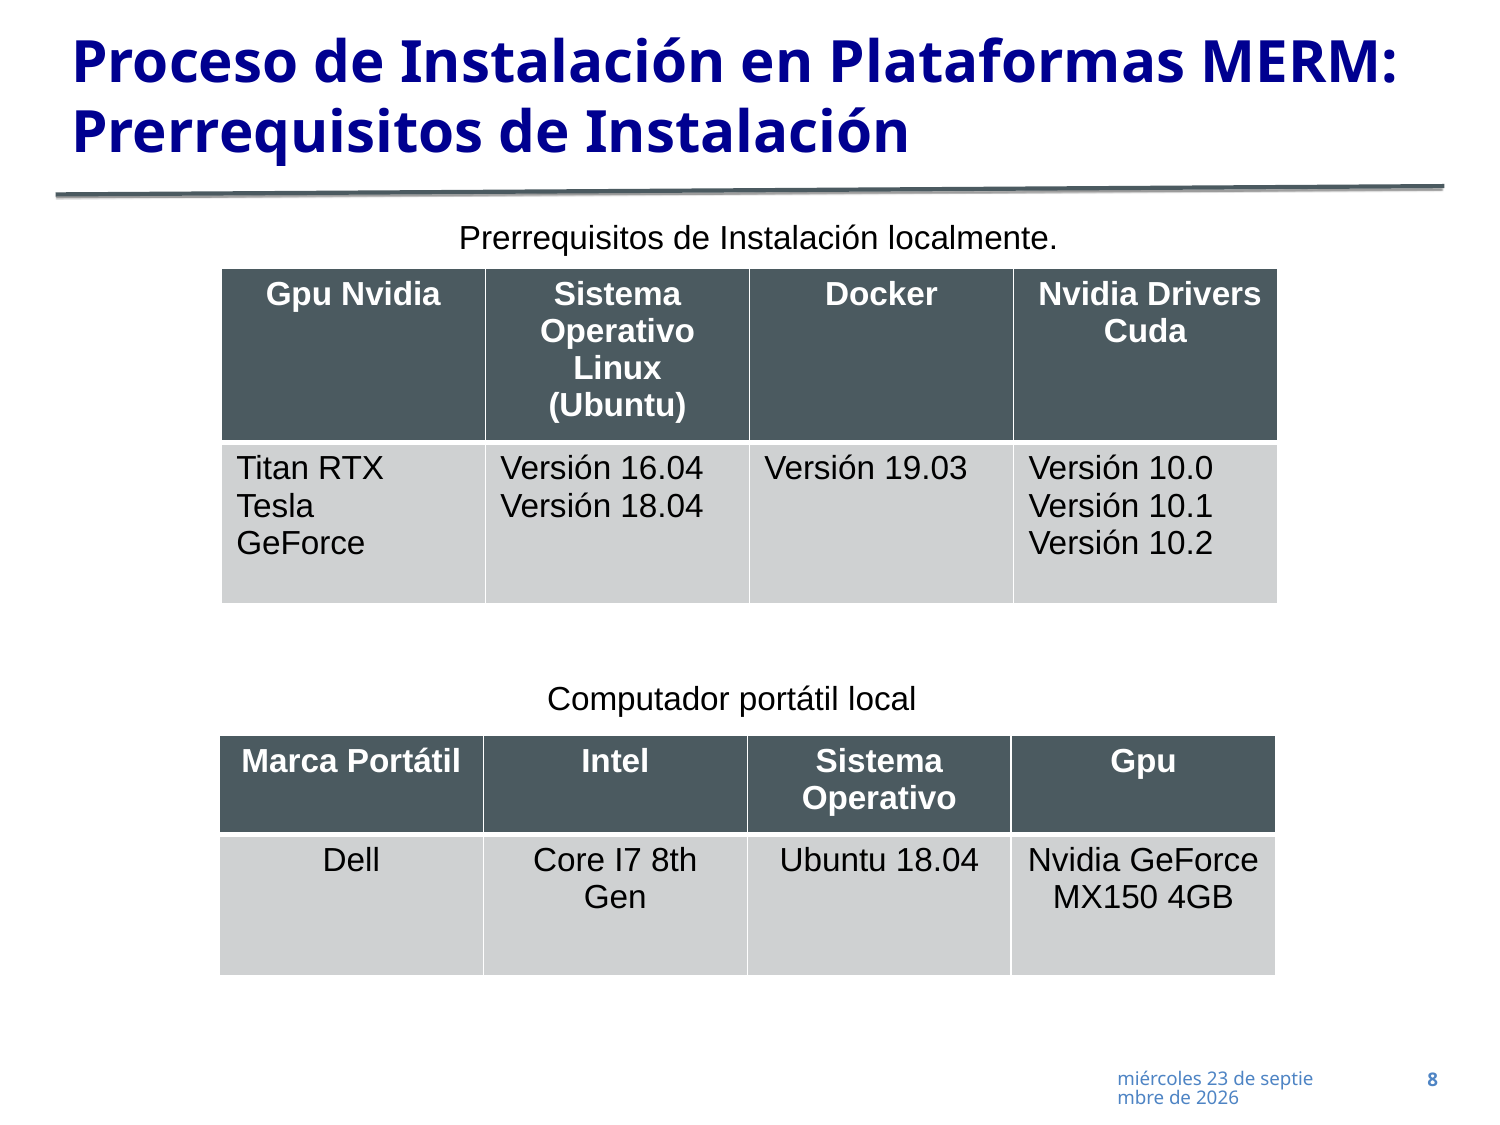

# Proceso de Instalación en Plataformas MERM: Prerrequisitos de Instalación
Prerrequisitos de Instalación localmente.
| Gpu Nvidia | Sistema Operativo Linux (Ubuntu) | Docker | Nvidia Drivers Cuda |
| --- | --- | --- | --- |
| Titan RTX Tesla GeForce | Versión 16.04 Versión 18.04 | Versión 19.03 | Versión 10.0 Versión 10.1 Versión 10.2 |
Computador portátil local
| Marca Portátil | Intel | Sistema Operativo | Gpu |
| --- | --- | --- | --- |
| Dell | Core I7 8th Gen | Ubuntu 18.04 | Nvidia GeForce MX150 4GB |